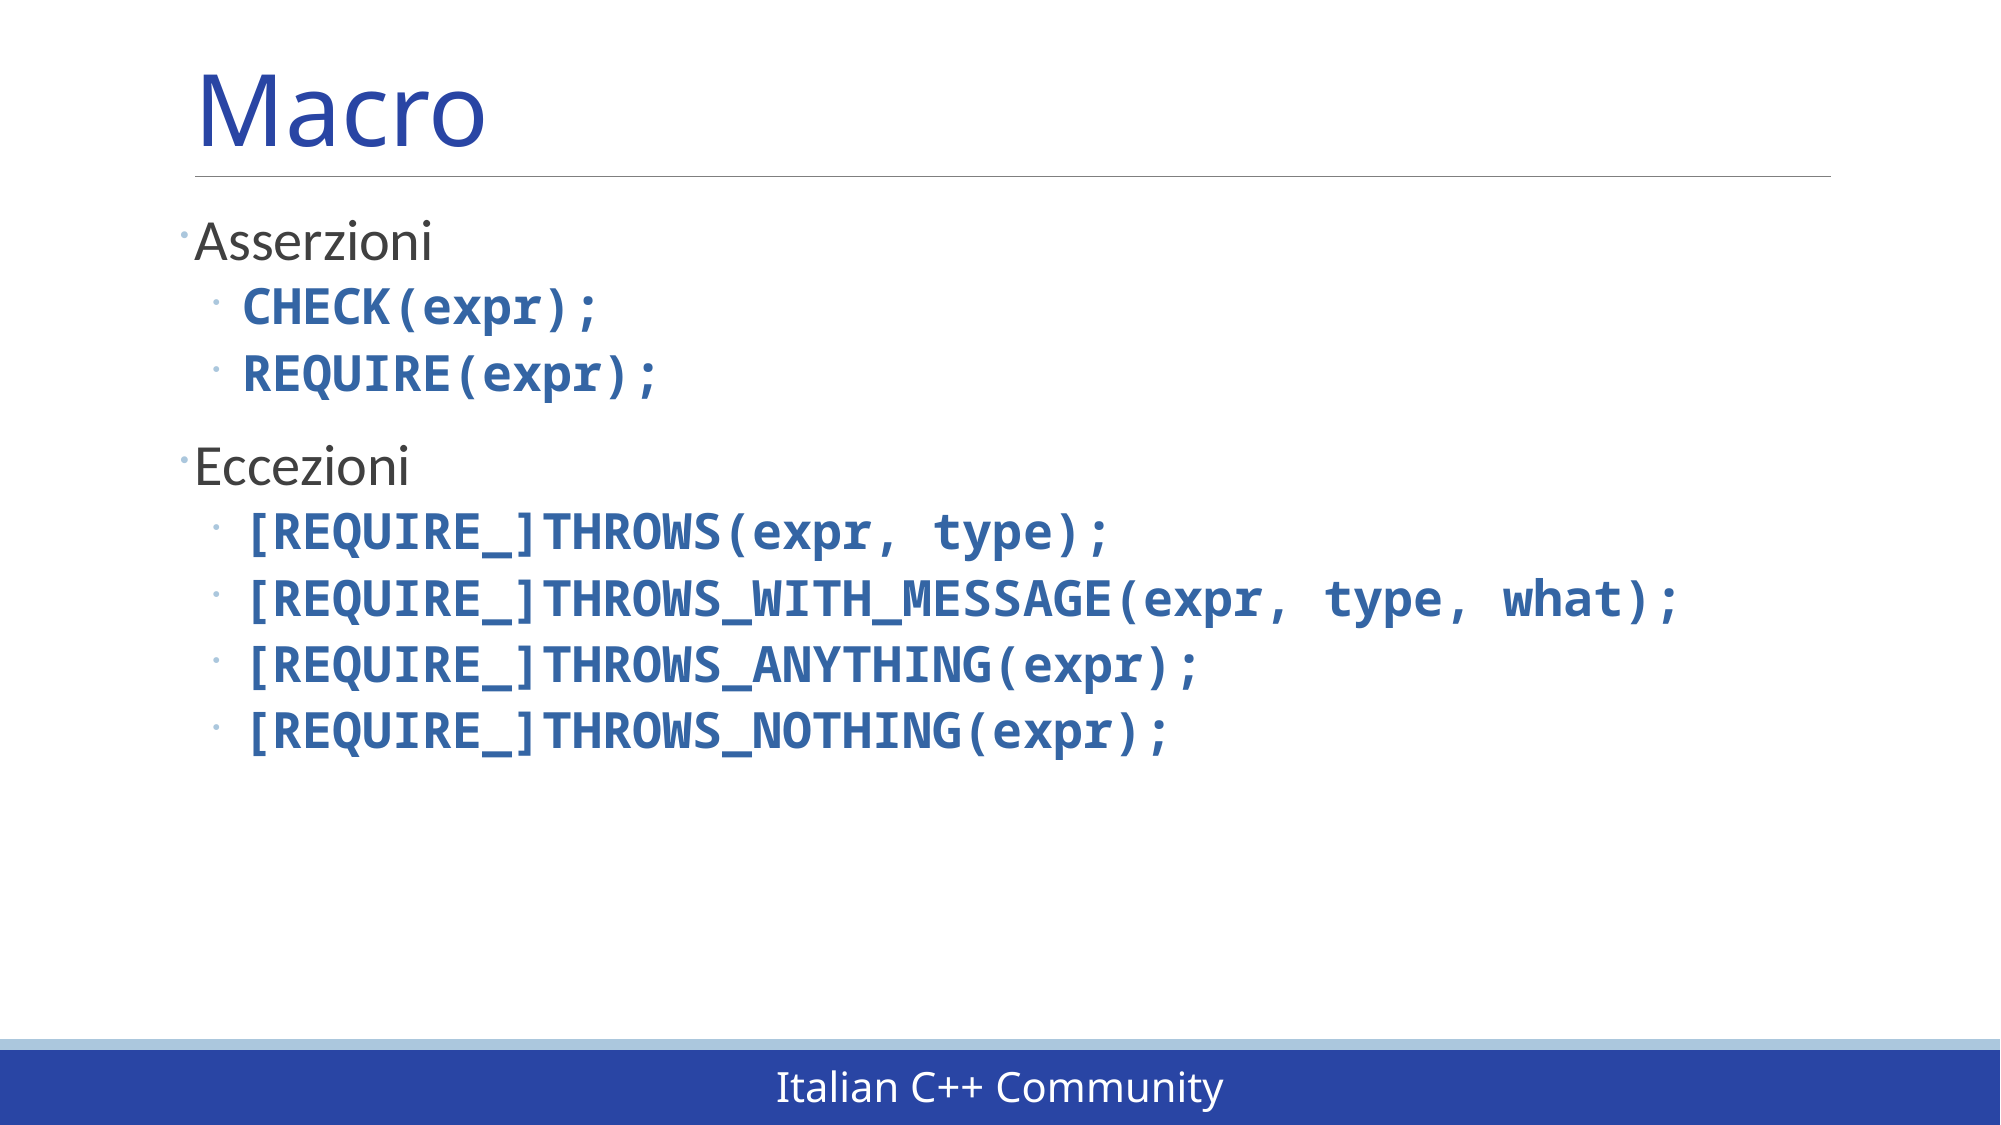

# Macro
Asserzioni
CHECK(expr);
REQUIRE(expr);
Eccezioni
[REQUIRE_]THROWS(expr, type);
[REQUIRE_]THROWS_WITH_MESSAGE(expr, type, what);
[REQUIRE_]THROWS_ANYTHING(expr);
[REQUIRE_]THROWS_NOTHING(expr);